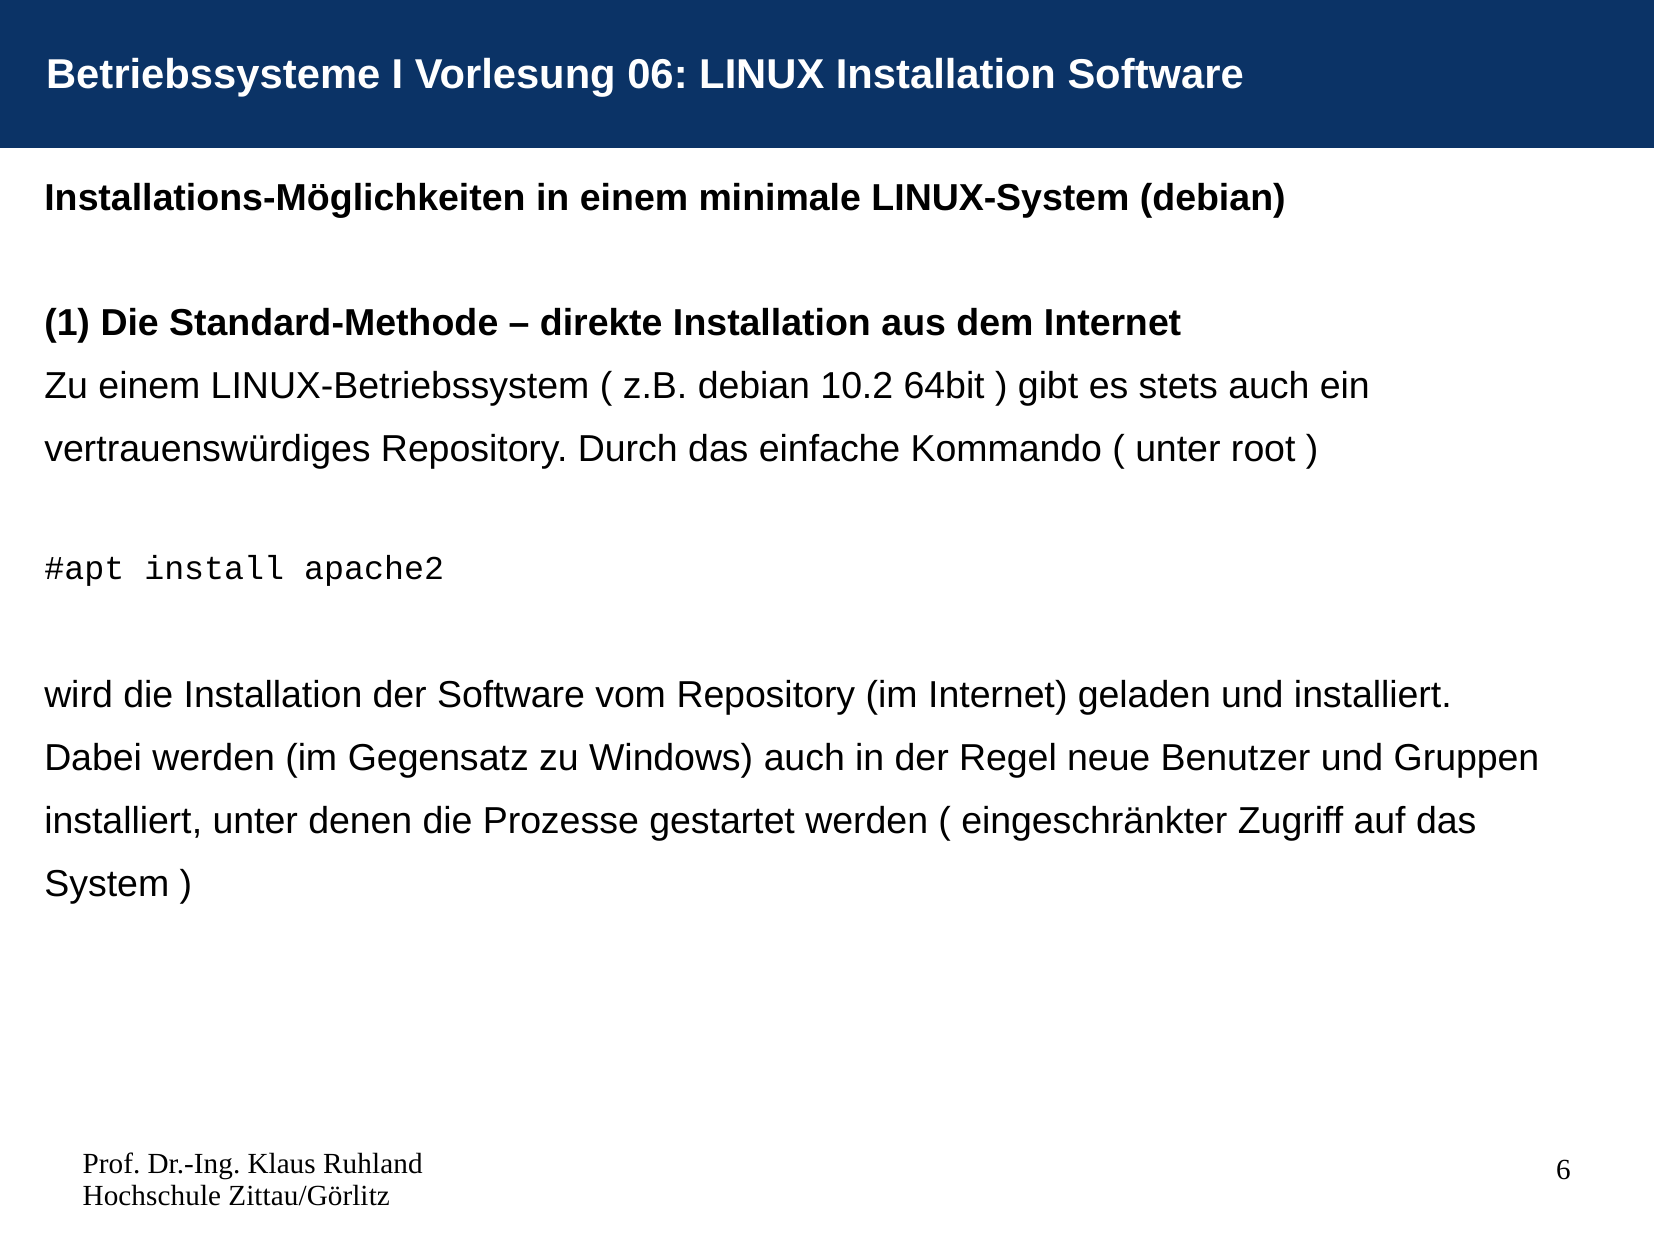

Installations-Möglichkeiten in einem minimale LINUX-System (debian)
(1) Die Standard-Methode – direkte Installation aus dem Internet
Zu einem LINUX-Betriebssystem ( z.B. debian 10.2 64bit ) gibt es stets auch ein vertrauenswürdiges Repository. Durch das einfache Kommando ( unter root )
#apt install apache2
wird die Installation der Software vom Repository (im Internet) geladen und installiert. Dabei werden (im Gegensatz zu Windows) auch in der Regel neue Benutzer und Gruppen installiert, unter denen die Prozesse gestartet werden ( eingeschränkter Zugriff auf das System )
6